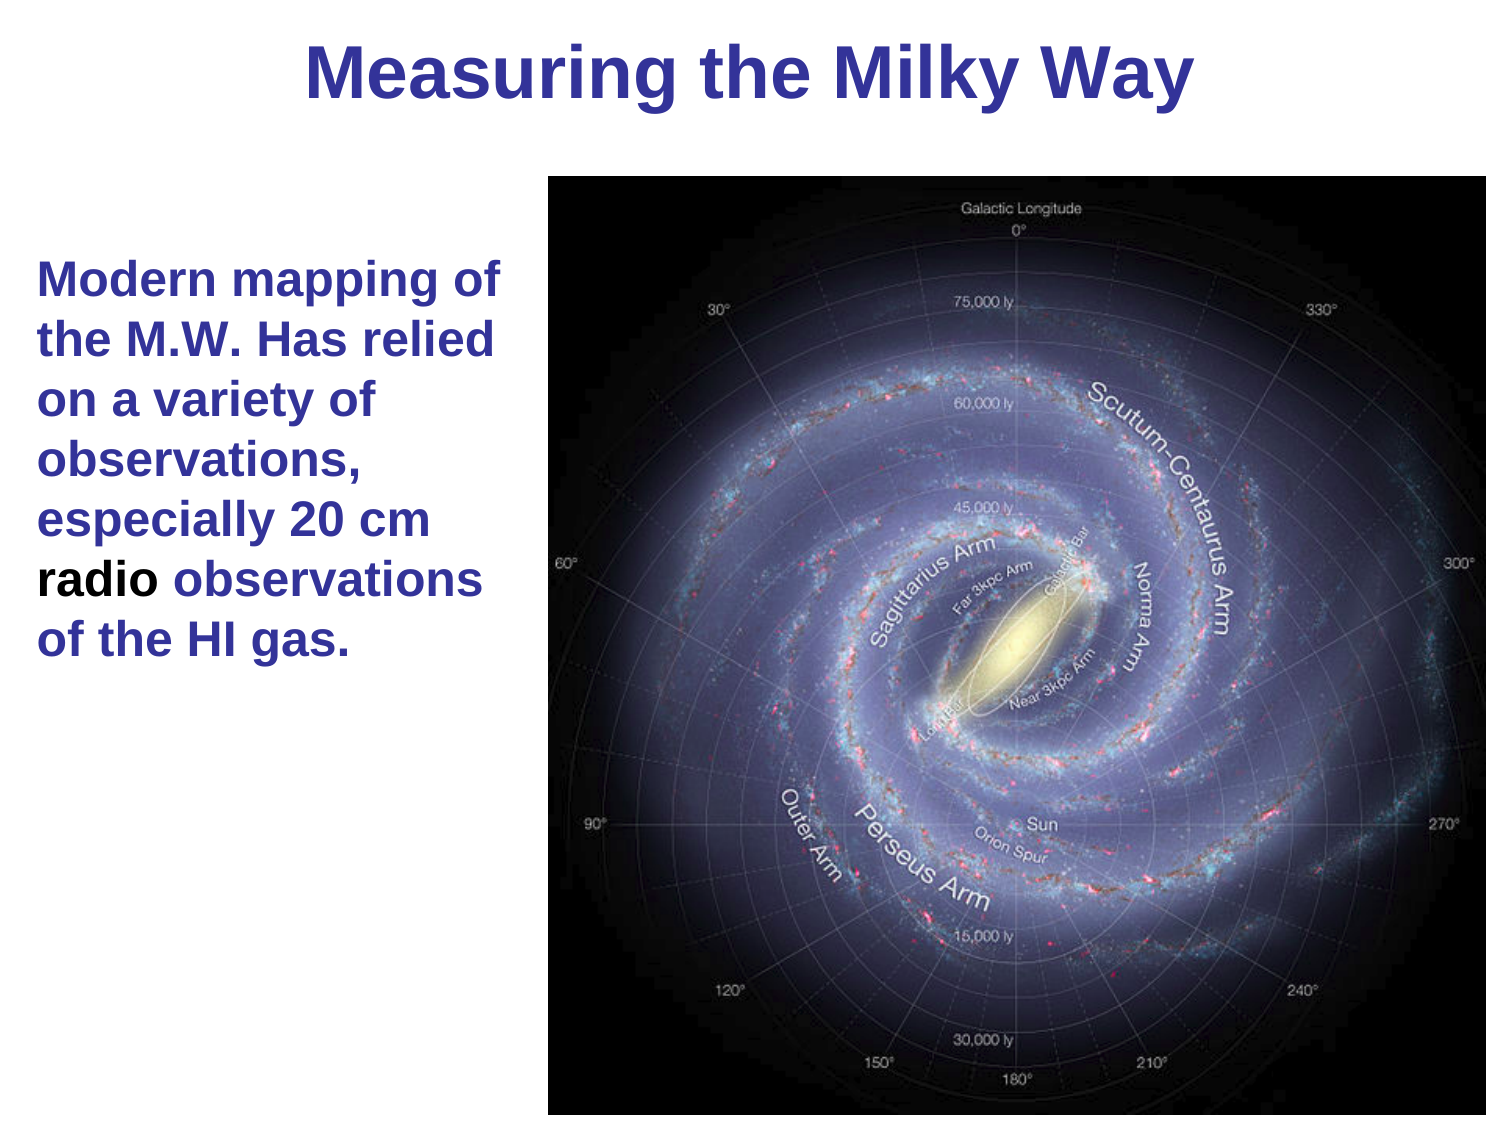

# Measuring the Milky Way
Modern mapping of the M.W. Has relied on a variety of observations,
especially 20 cm radio observations of the HI gas.